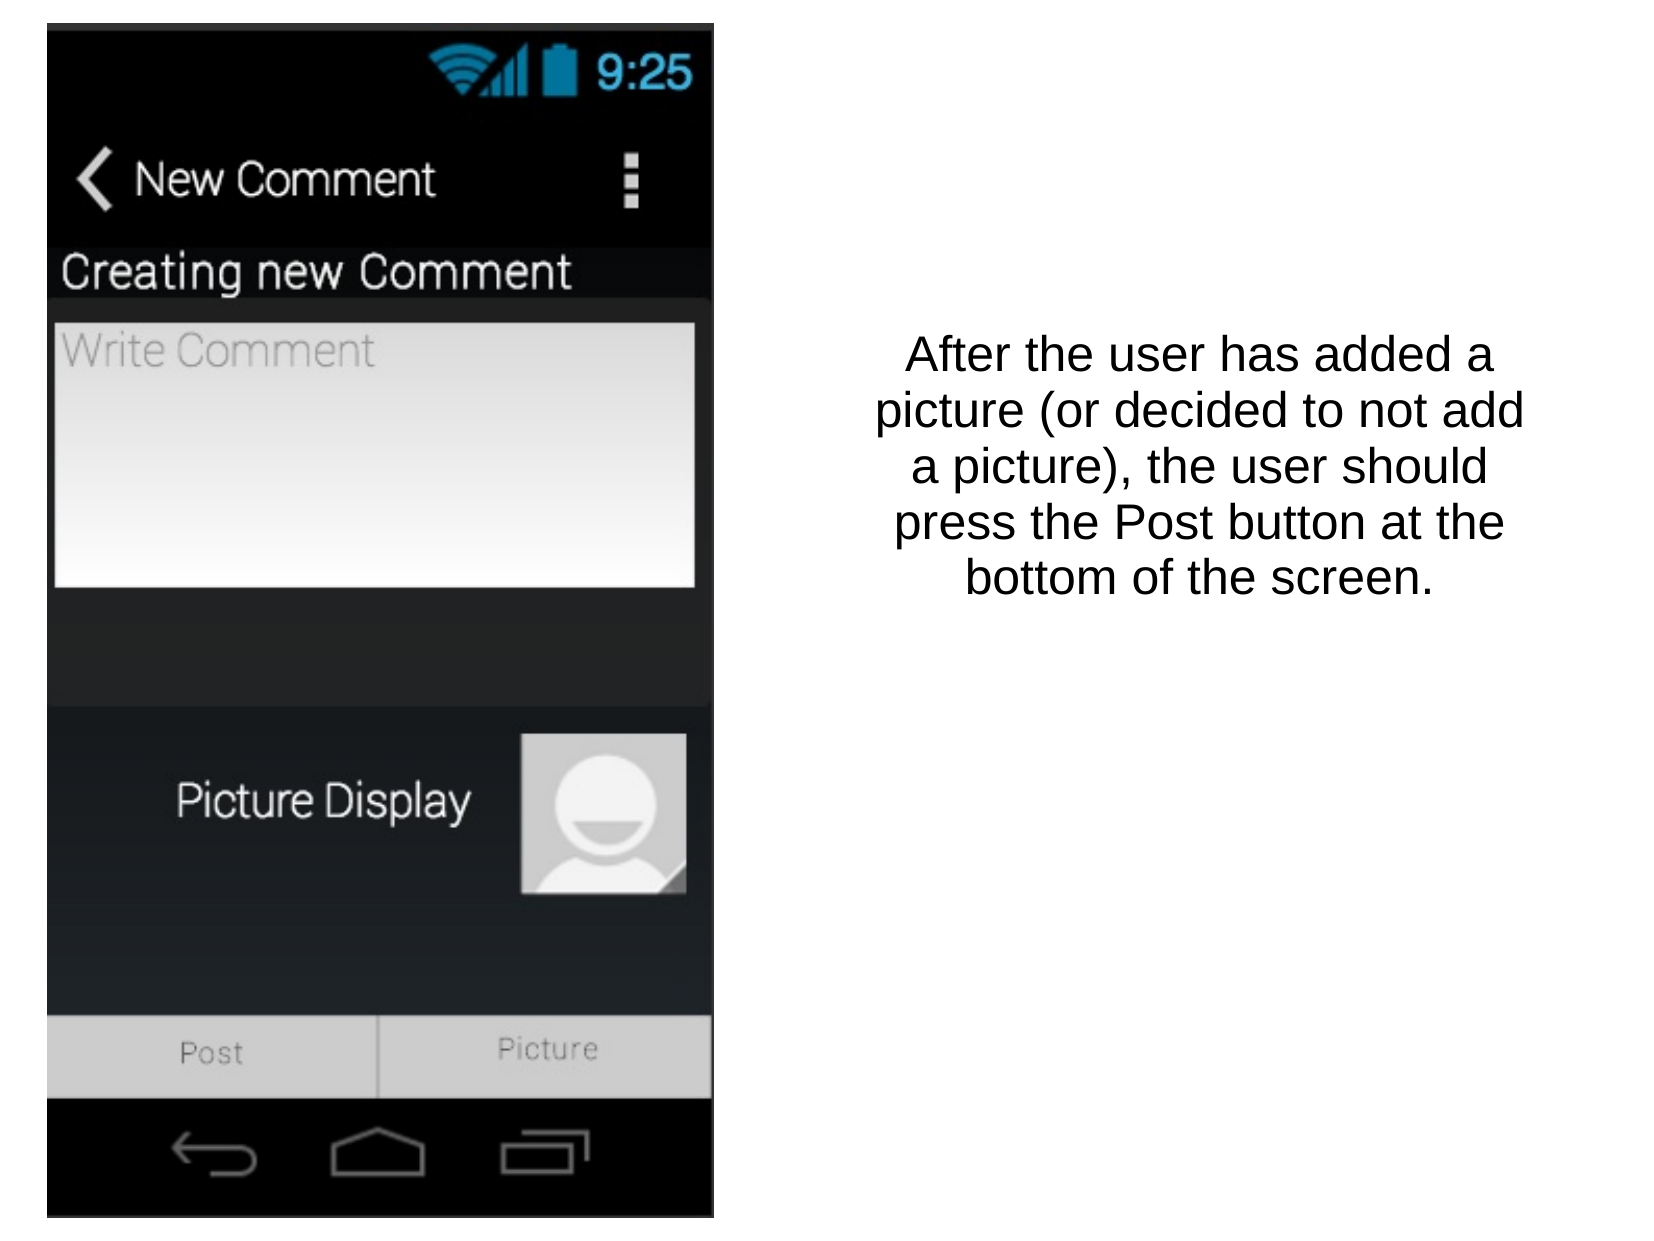

# After the user has added a picture (or decided to not add a picture), the user should press the Post button at the bottom of the screen.